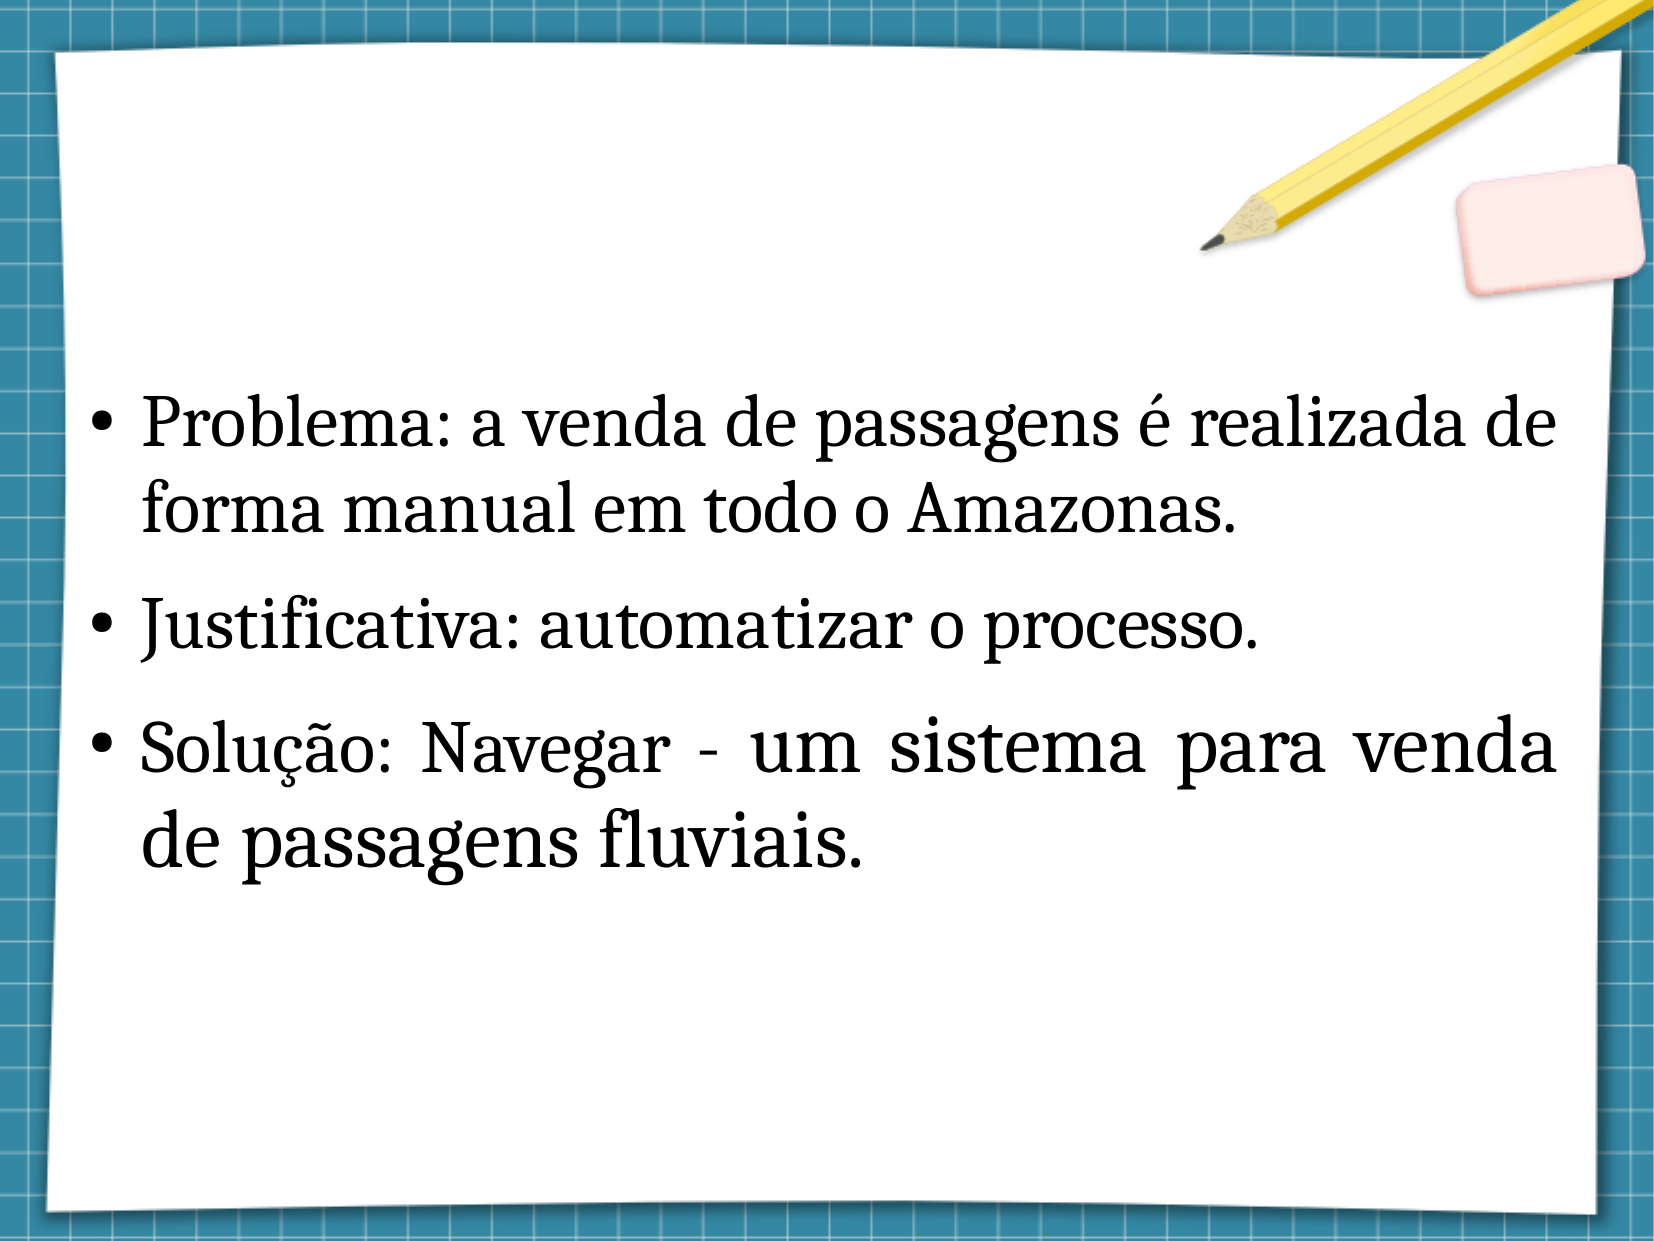

#
Problema: a venda de passagens é realizada de forma manual em todo o Amazonas.
Justificativa: automatizar o processo.
Solução: Navegar - um sistema para venda de passagens fluviais.